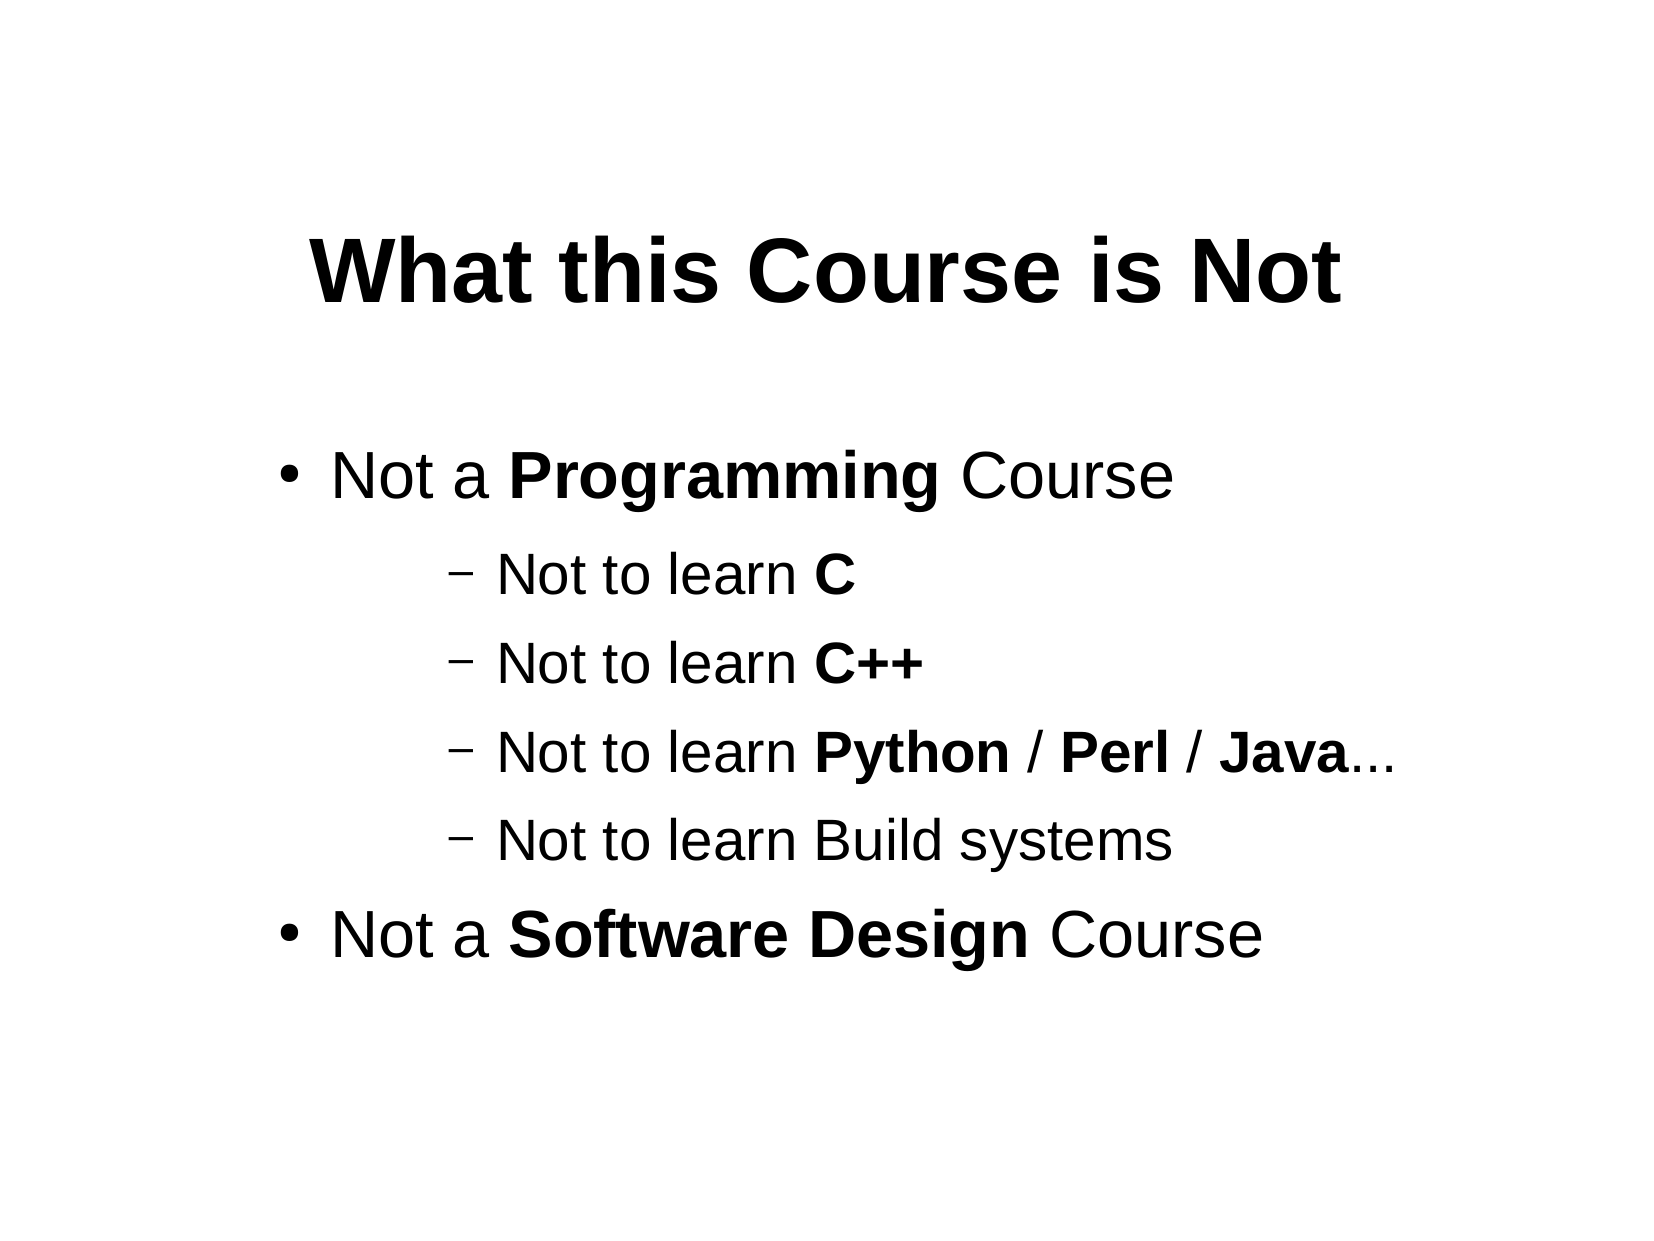

# What this Course is Not
Not a Programming Course
Not to learn C
Not to learn C++
Not to learn Python / Perl / Java...
Not to learn Build systems
Not a Software Design Course